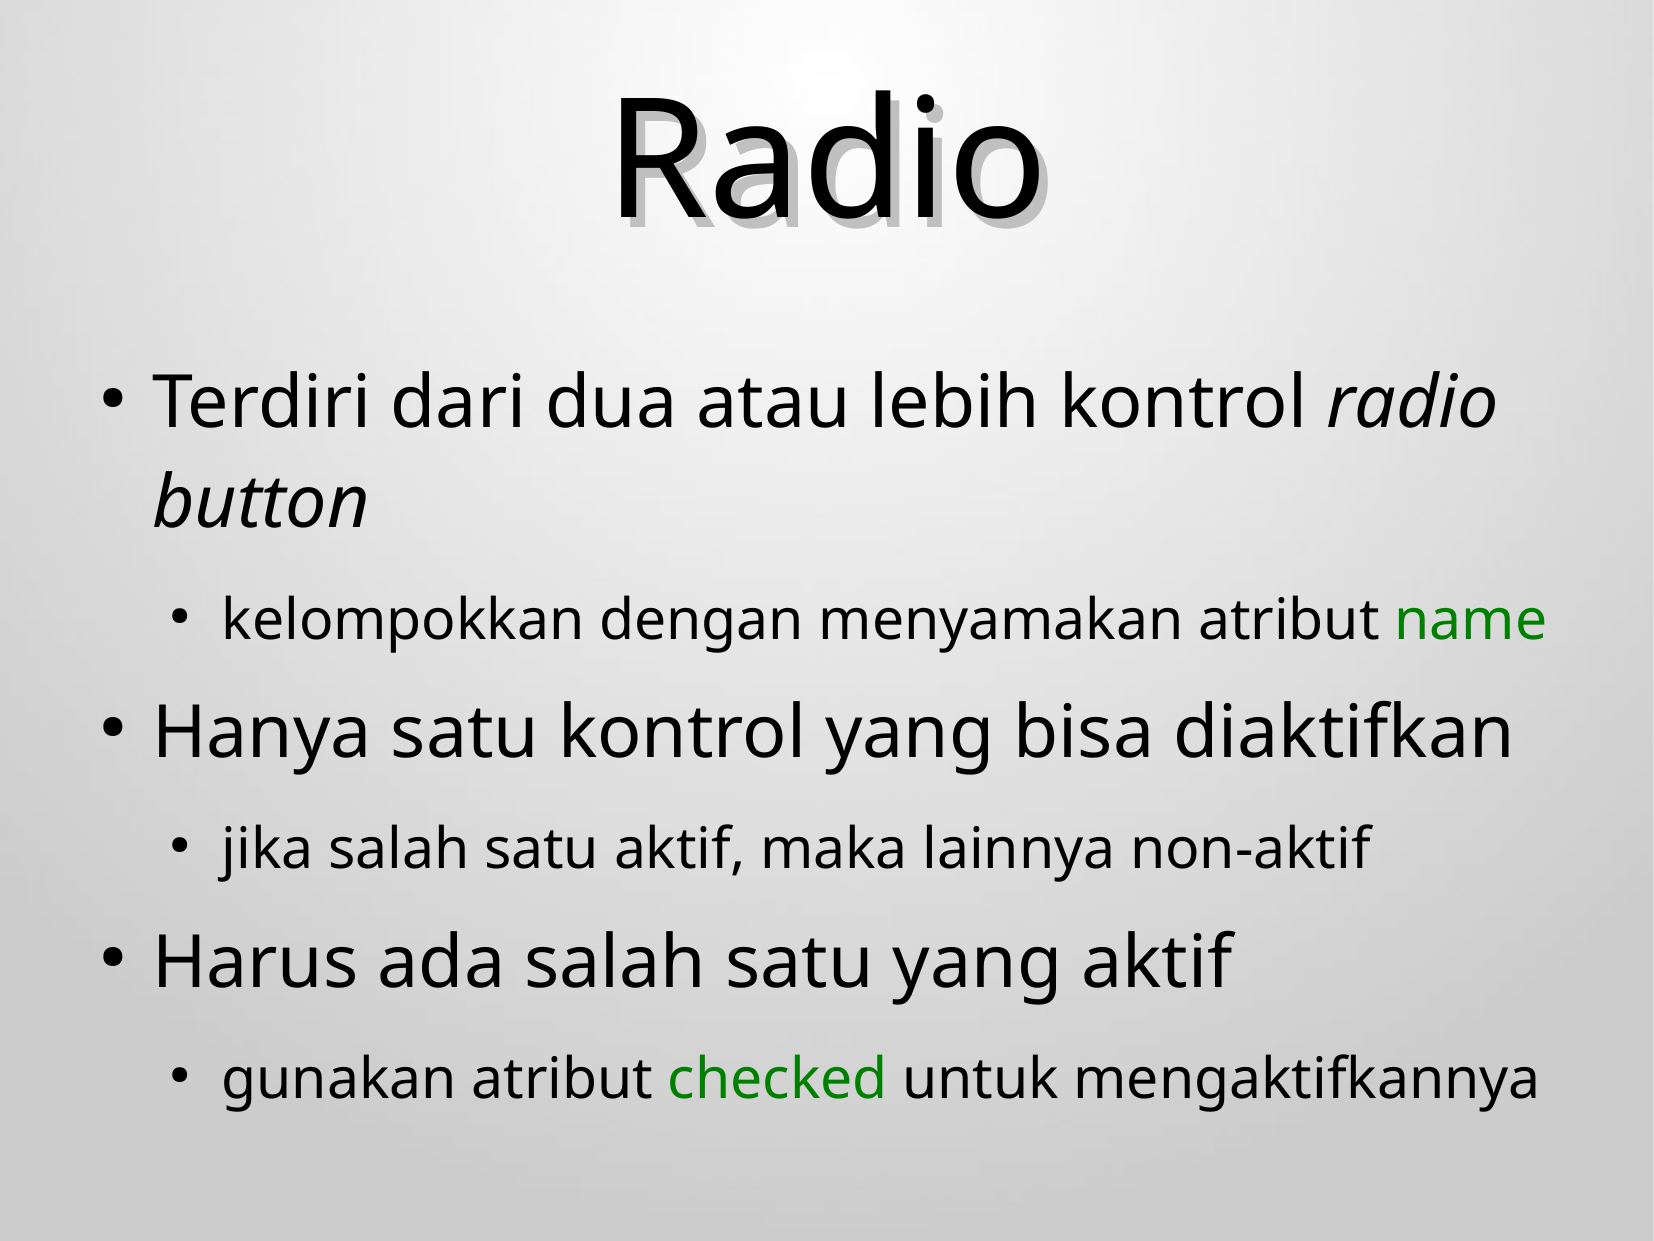

# Radio
Terdiri dari dua atau lebih kontrol radio button
kelompokkan dengan menyamakan atribut name
Hanya satu kontrol yang bisa diaktifkan
jika salah satu aktif, maka lainnya non-aktif
Harus ada salah satu yang aktif
gunakan atribut checked untuk mengaktifkannya